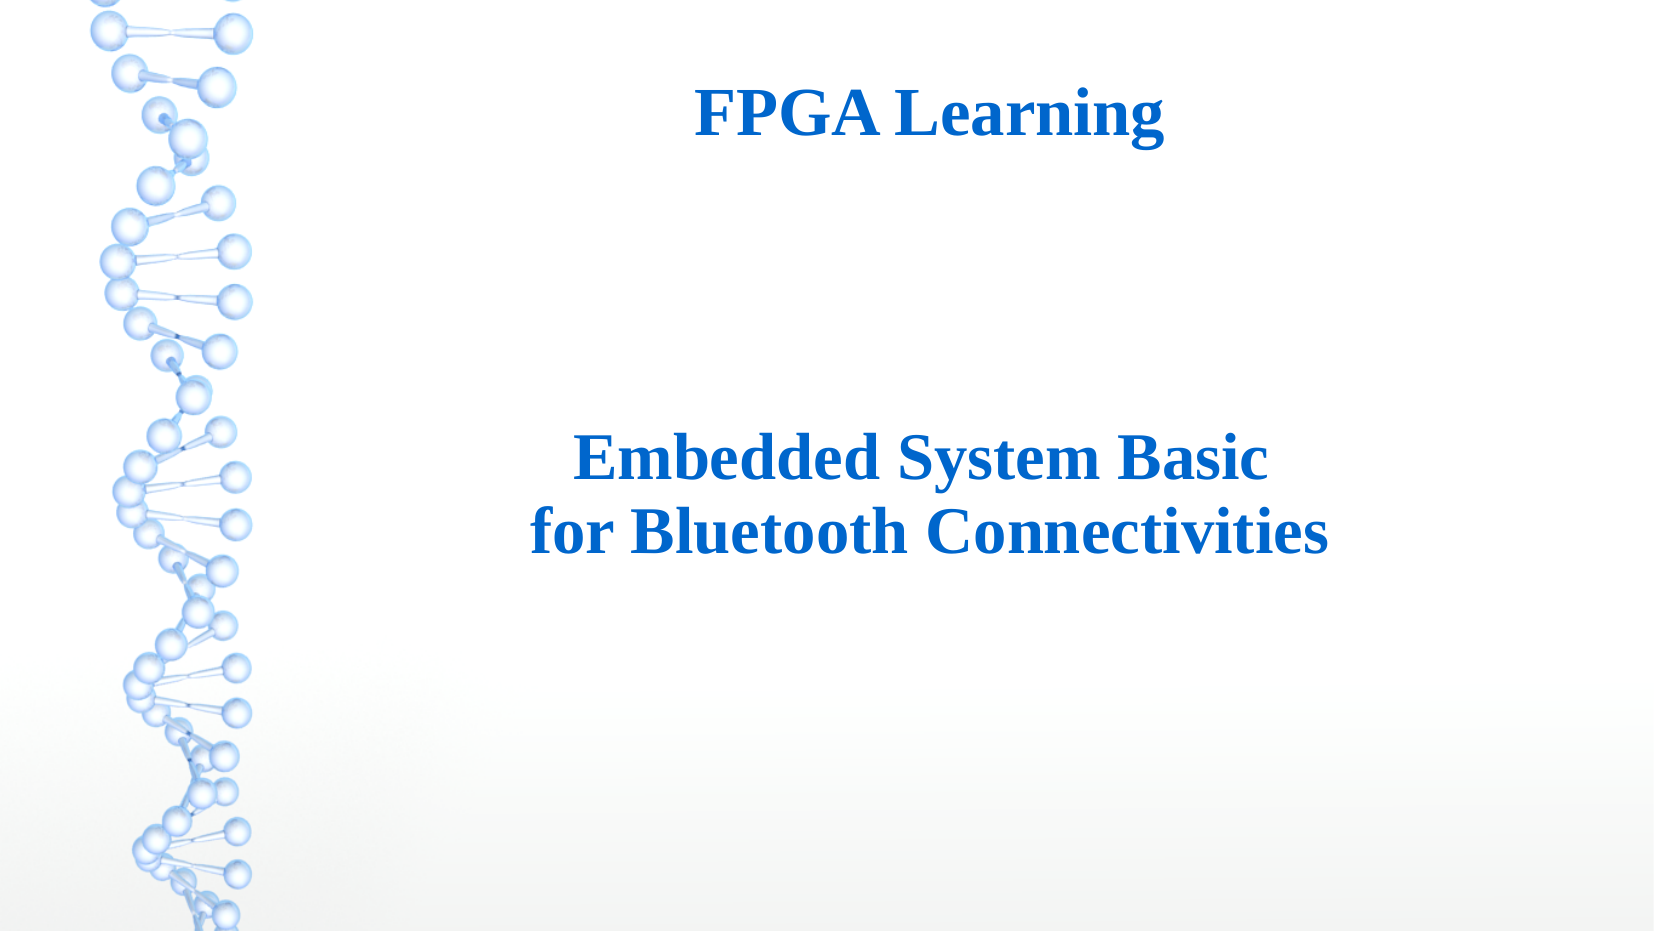

# FPGA Learning
Embedded System Basic
for Bluetooth Connectivities